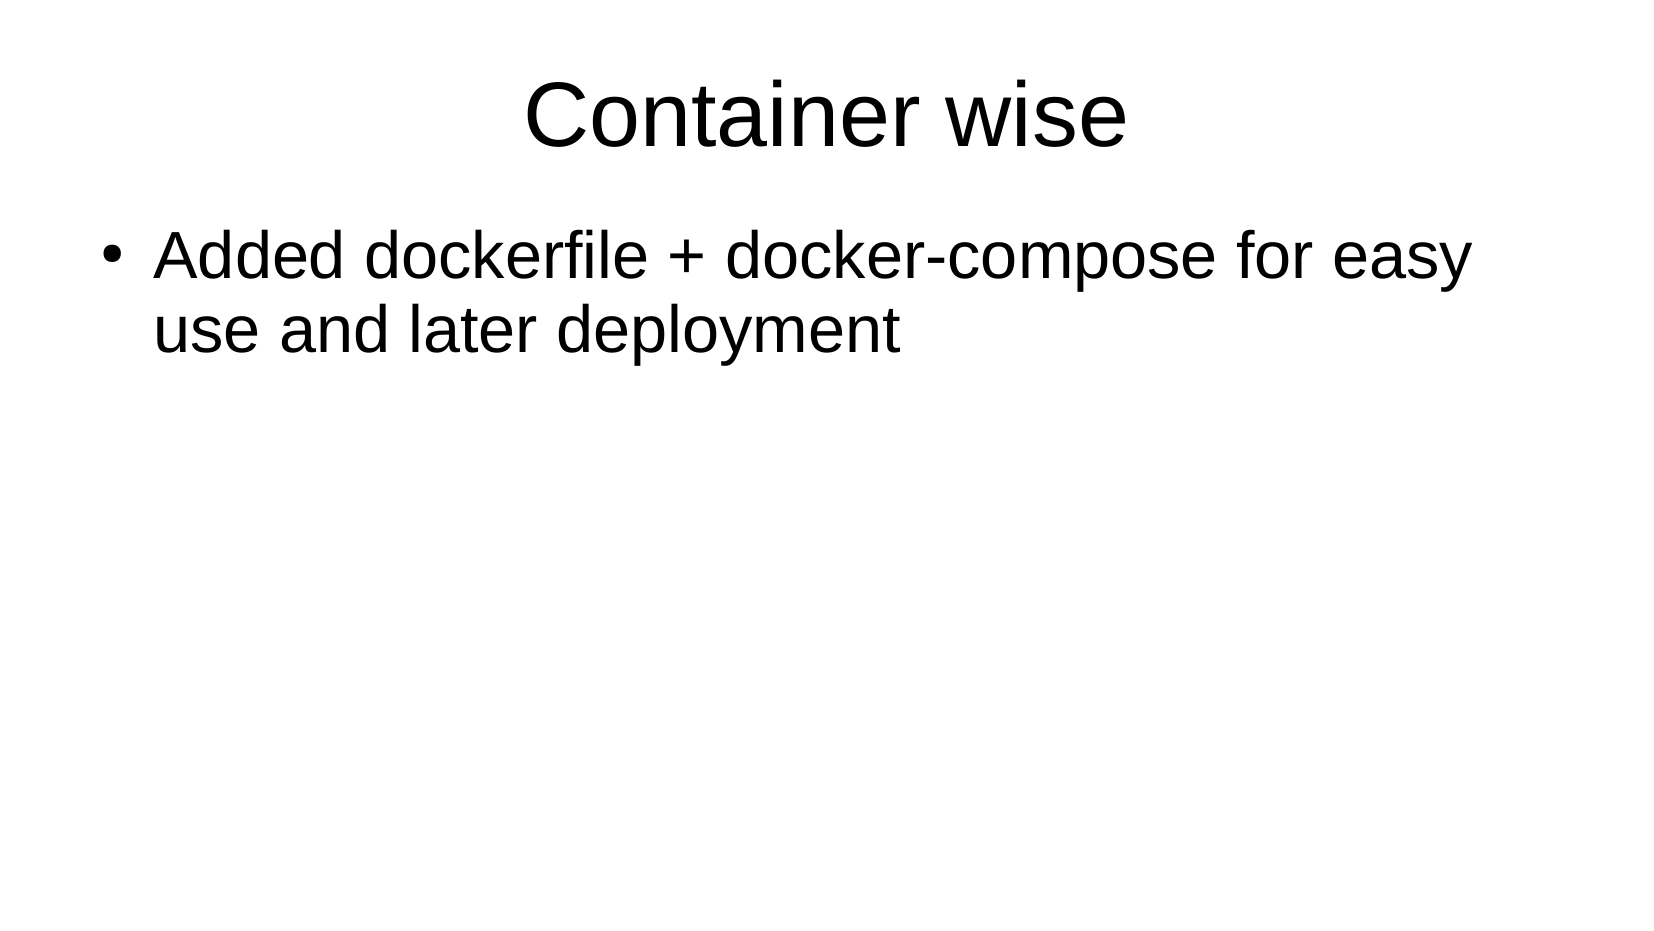

# Container wise
Added dockerfile + docker-compose for easy use and later deployment